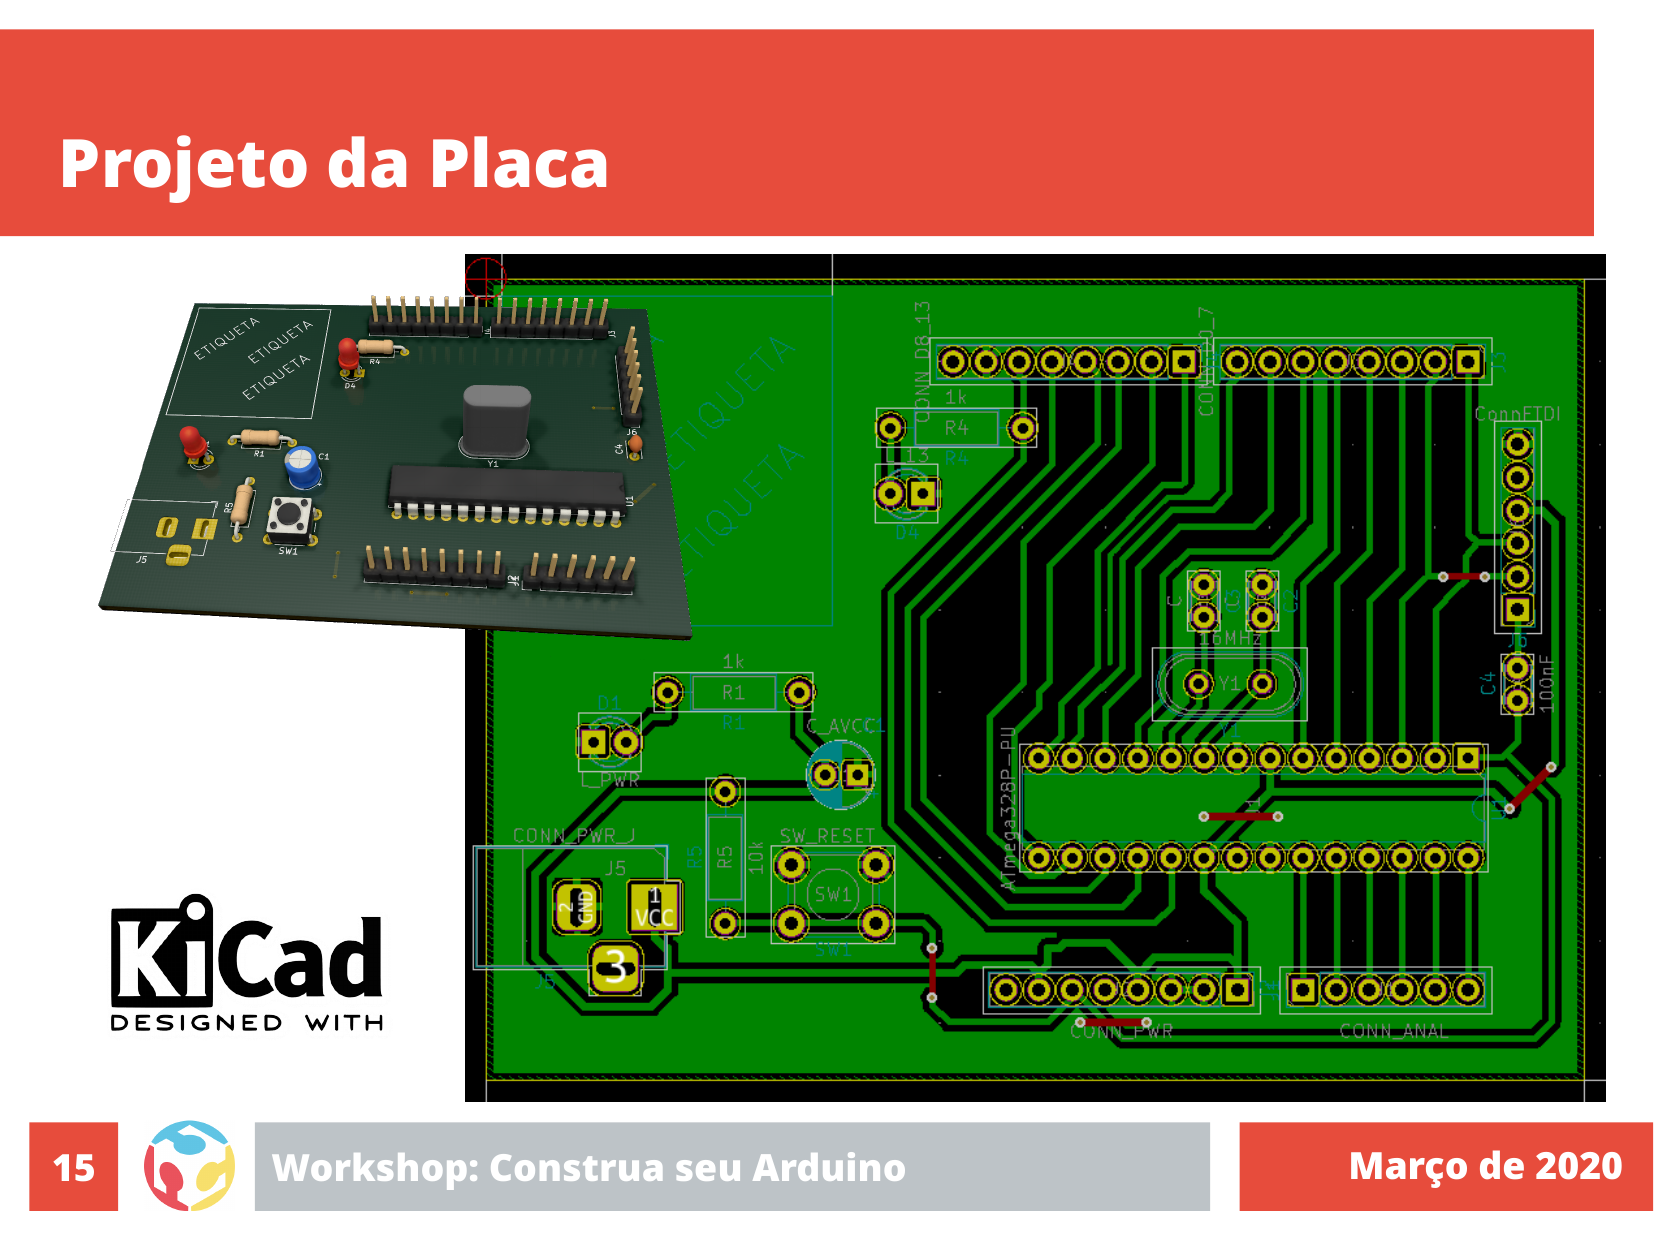

# Projeto da Placa
15
Workshop: Construa seu Arduino
Março de 2020